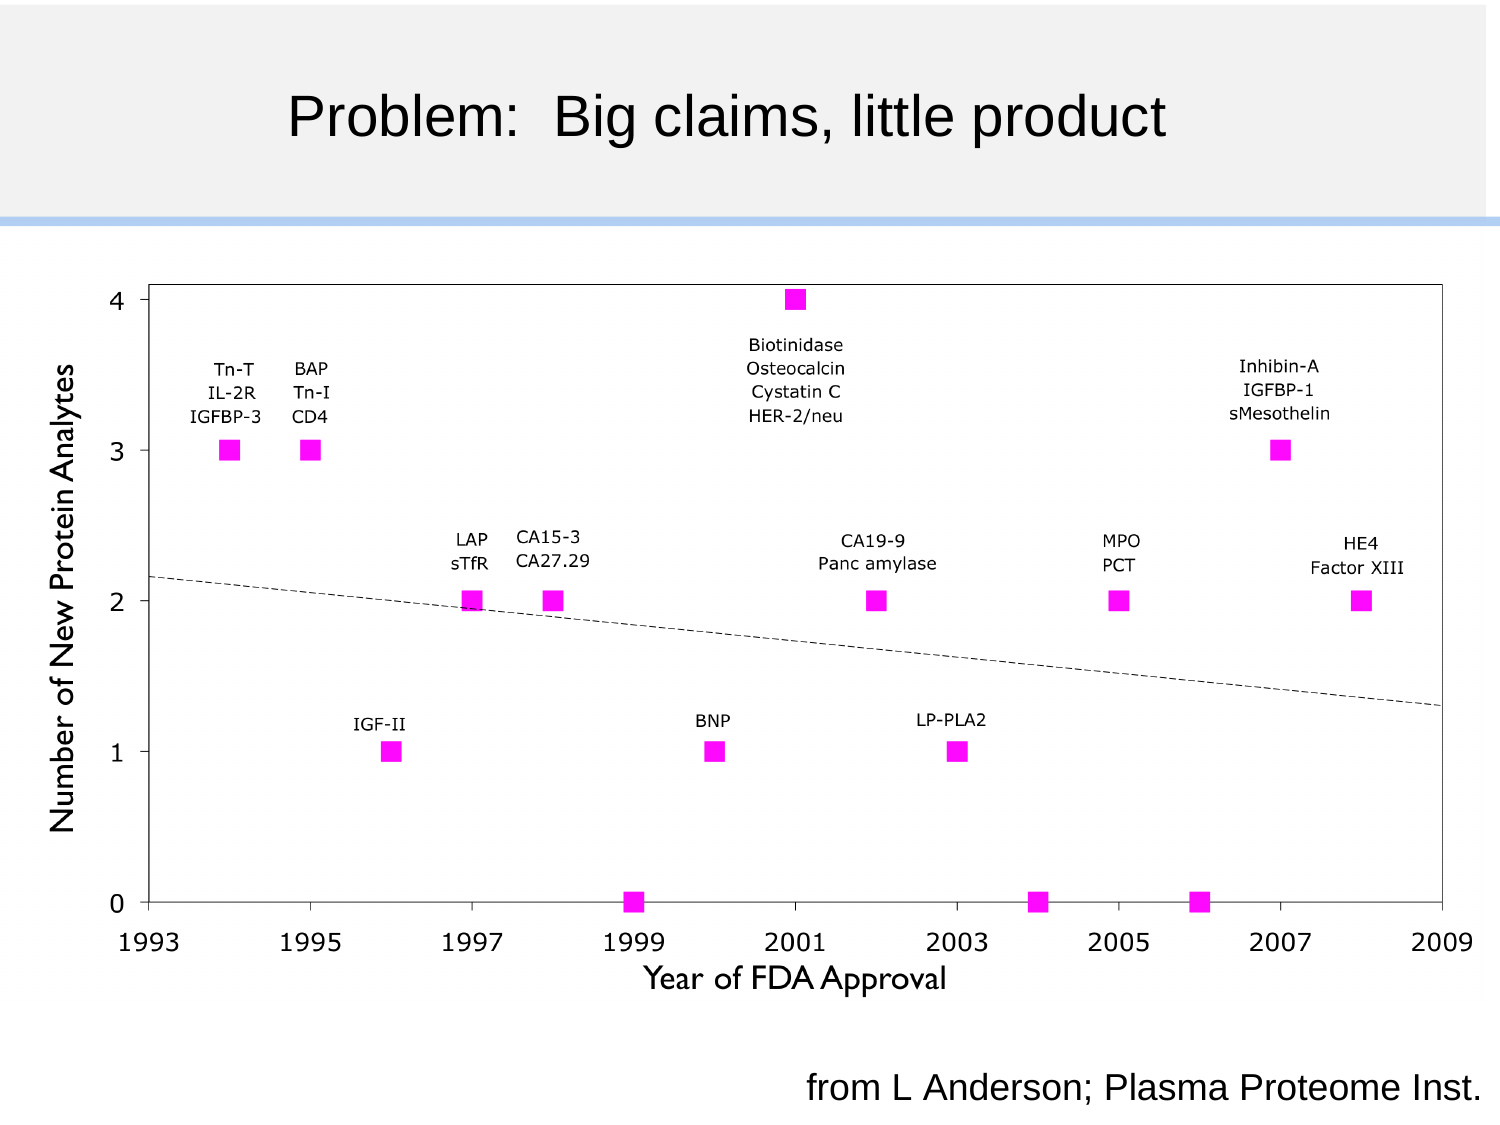

Problem: Big claims, little product
from L Anderson; Plasma Proteome Inst.